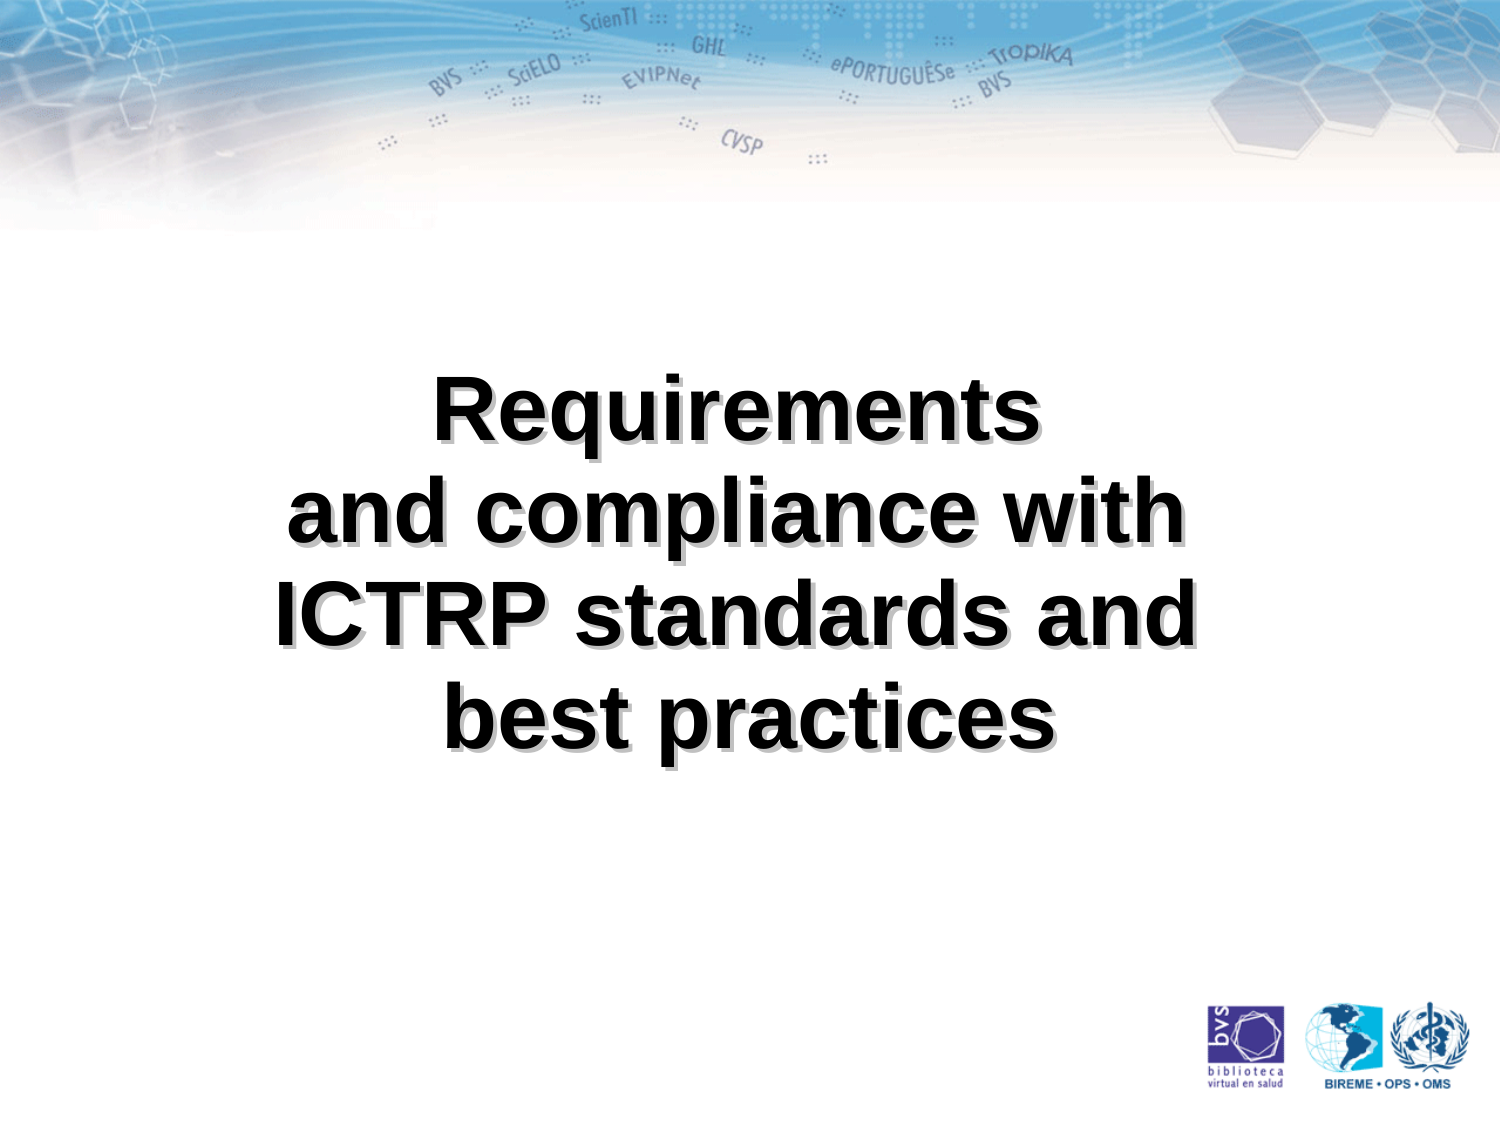

# Requirements and compliance with ICTRP standards and best practices